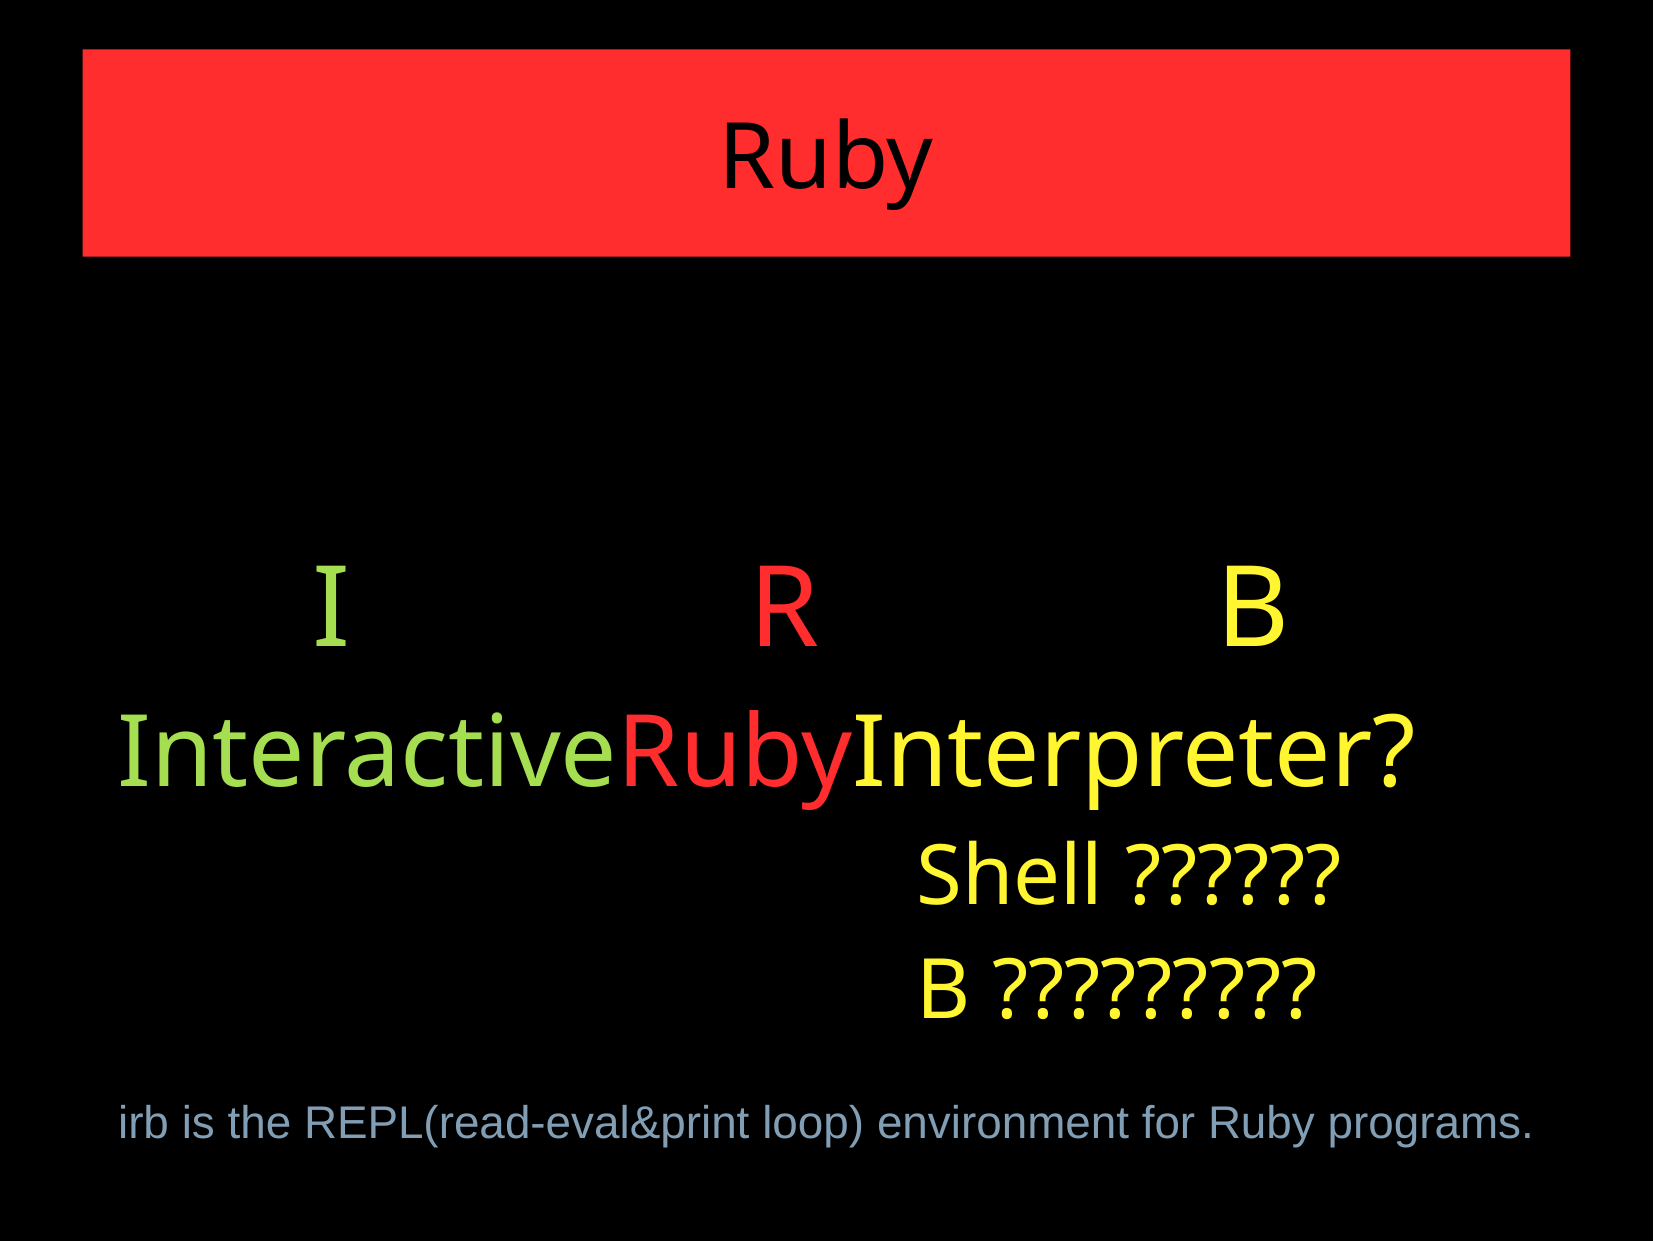

# Ruby
	 I 				 R 					B
 InteractiveRubyInterpreter?
											Shell ??????
											B ?????????
irb is the REPL(read-eval&print loop) environment for Ruby programs.